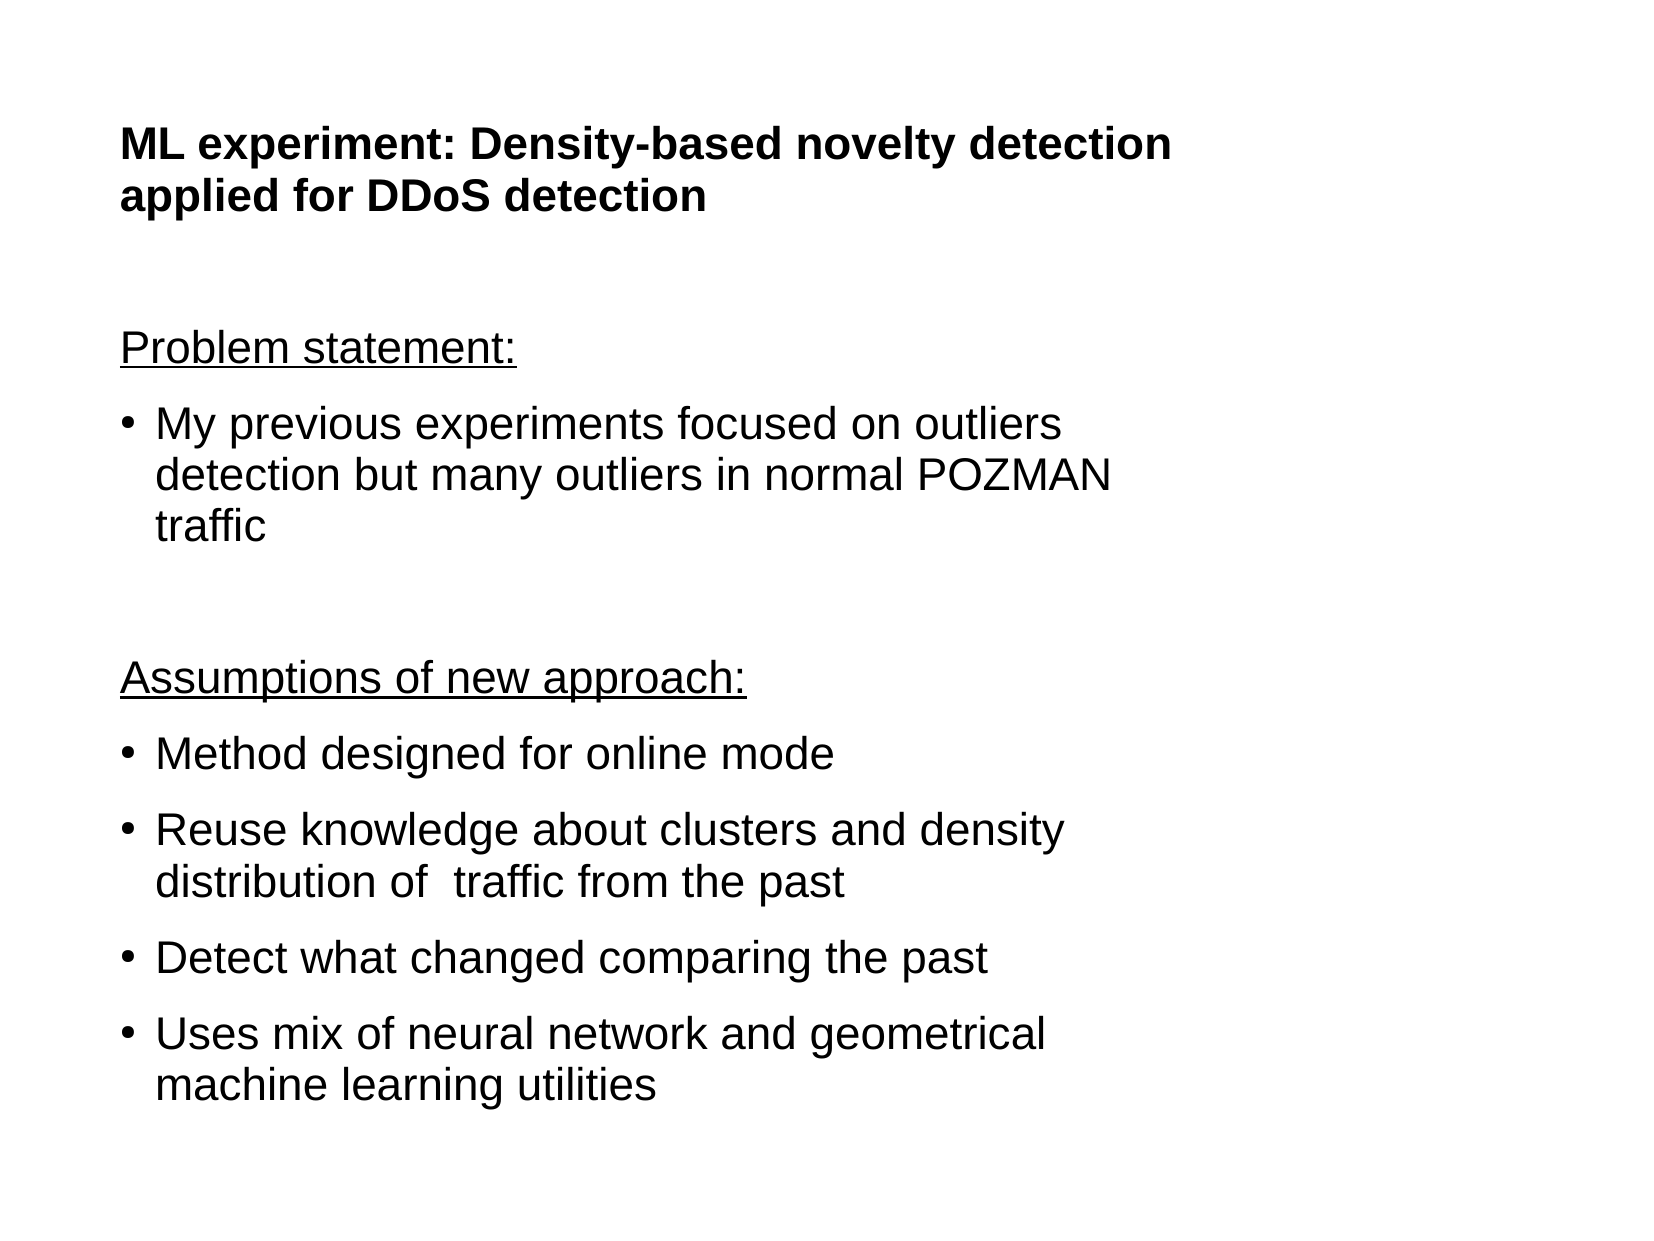

ML experiment: Density-based novelty detection applied for DDoS detection
Problem statement:
My previous experiments focused on outliers detection but many outliers in normal POZMAN traffic
Assumptions of new approach:
Method designed for online mode
Reuse knowledge about clusters and density distribution of traffic from the past
Detect what changed comparing the past
Uses mix of neural network and geometrical machine learning utilities